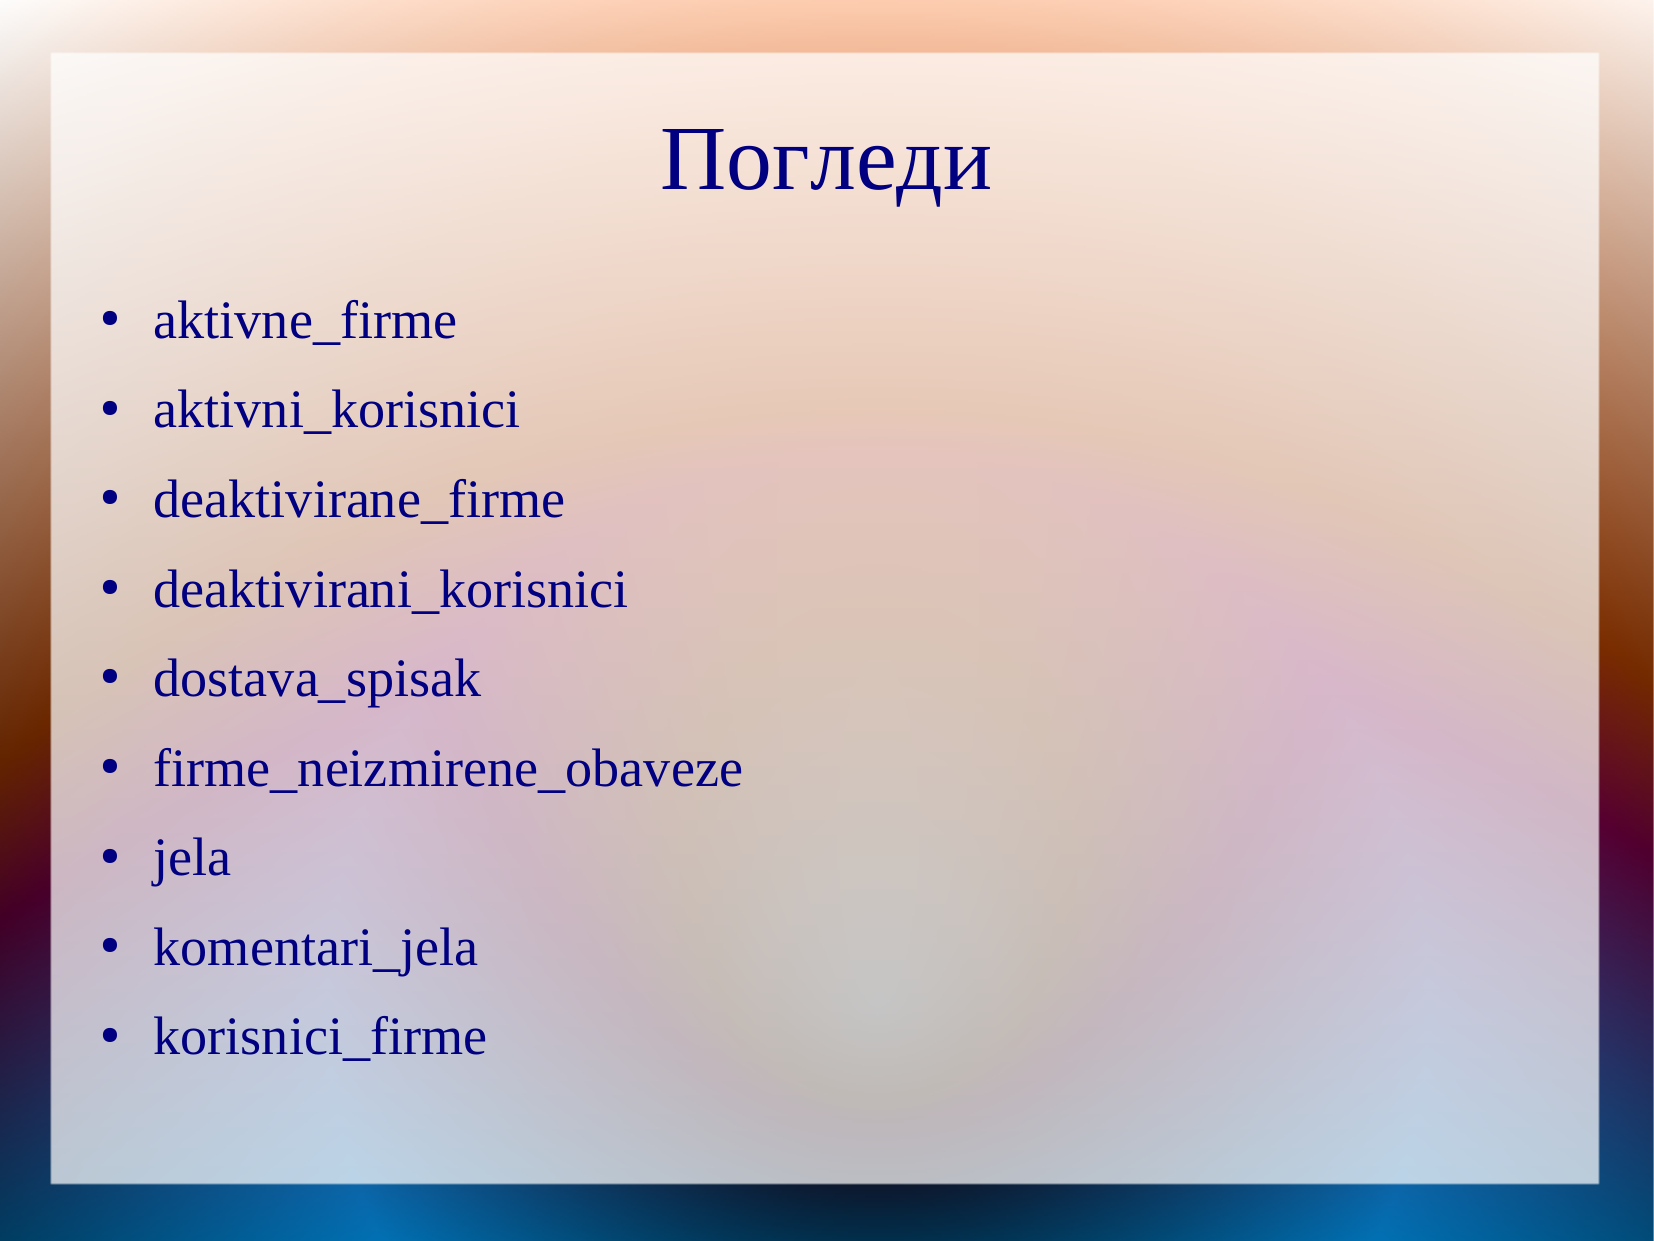

# Погледи
aktivne_firme
aktivni_korisnici
deaktivirane_firme
deaktivirani_korisnici
dostava_spisak
firme_neizmirene_obaveze
јela
komentari_jela
korisnici_firme